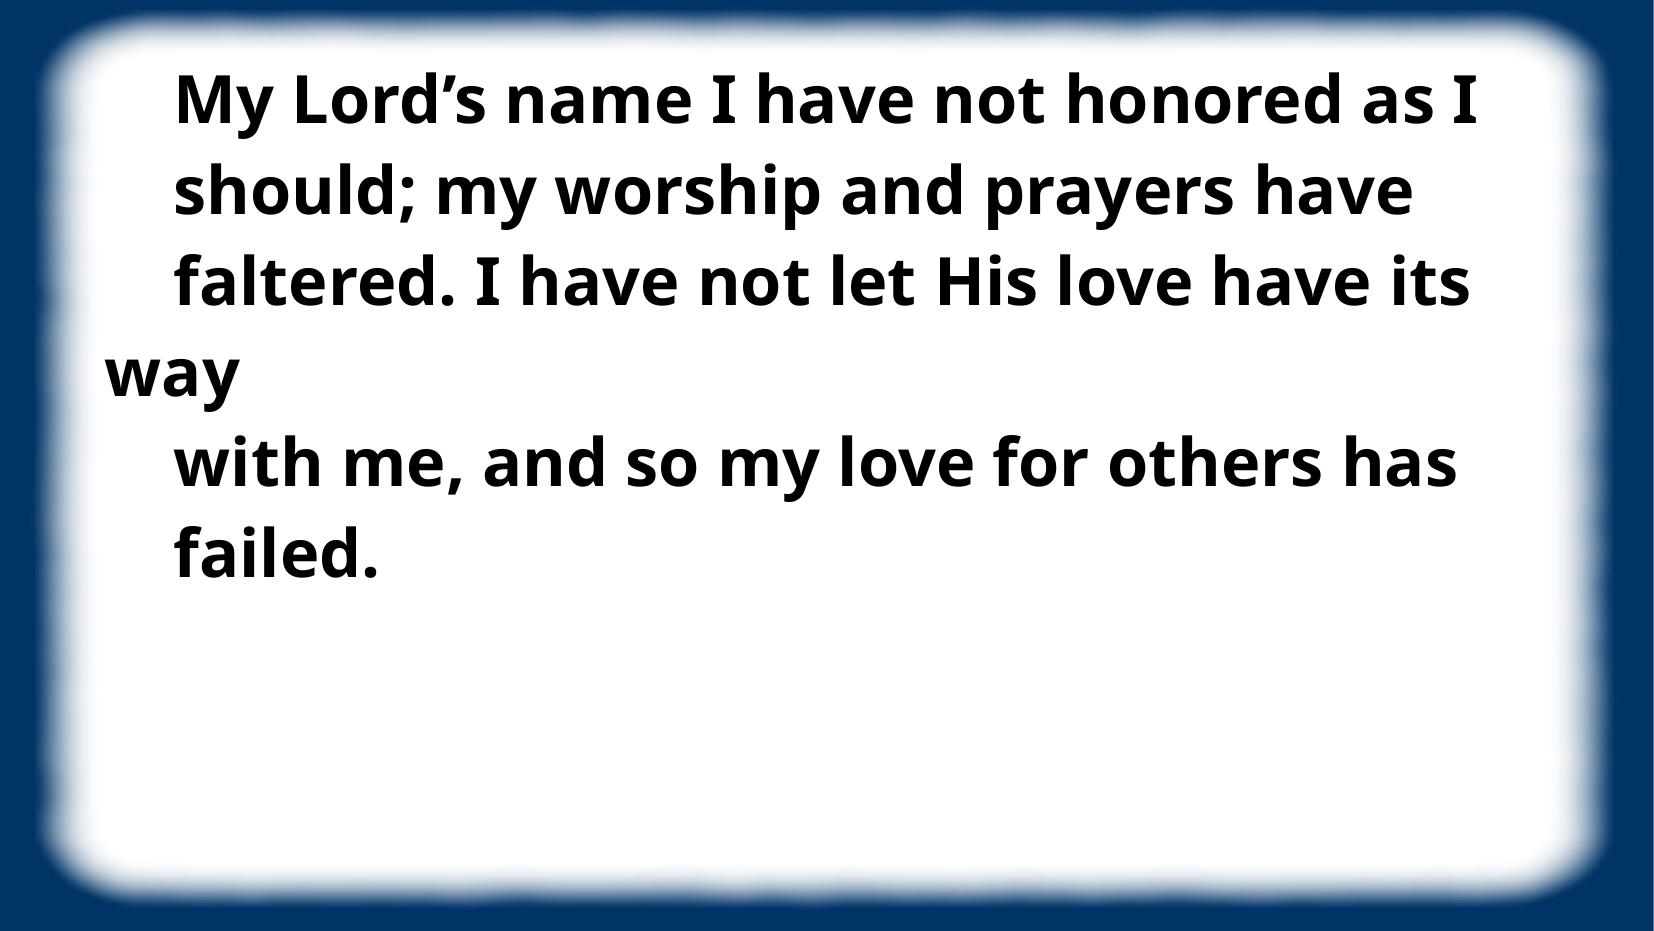

My Lord’s name I have not honored as I
 should; my worship and prayers have
 faltered. I have not let His love have its way
 with me, and so my love for others has
 failed.